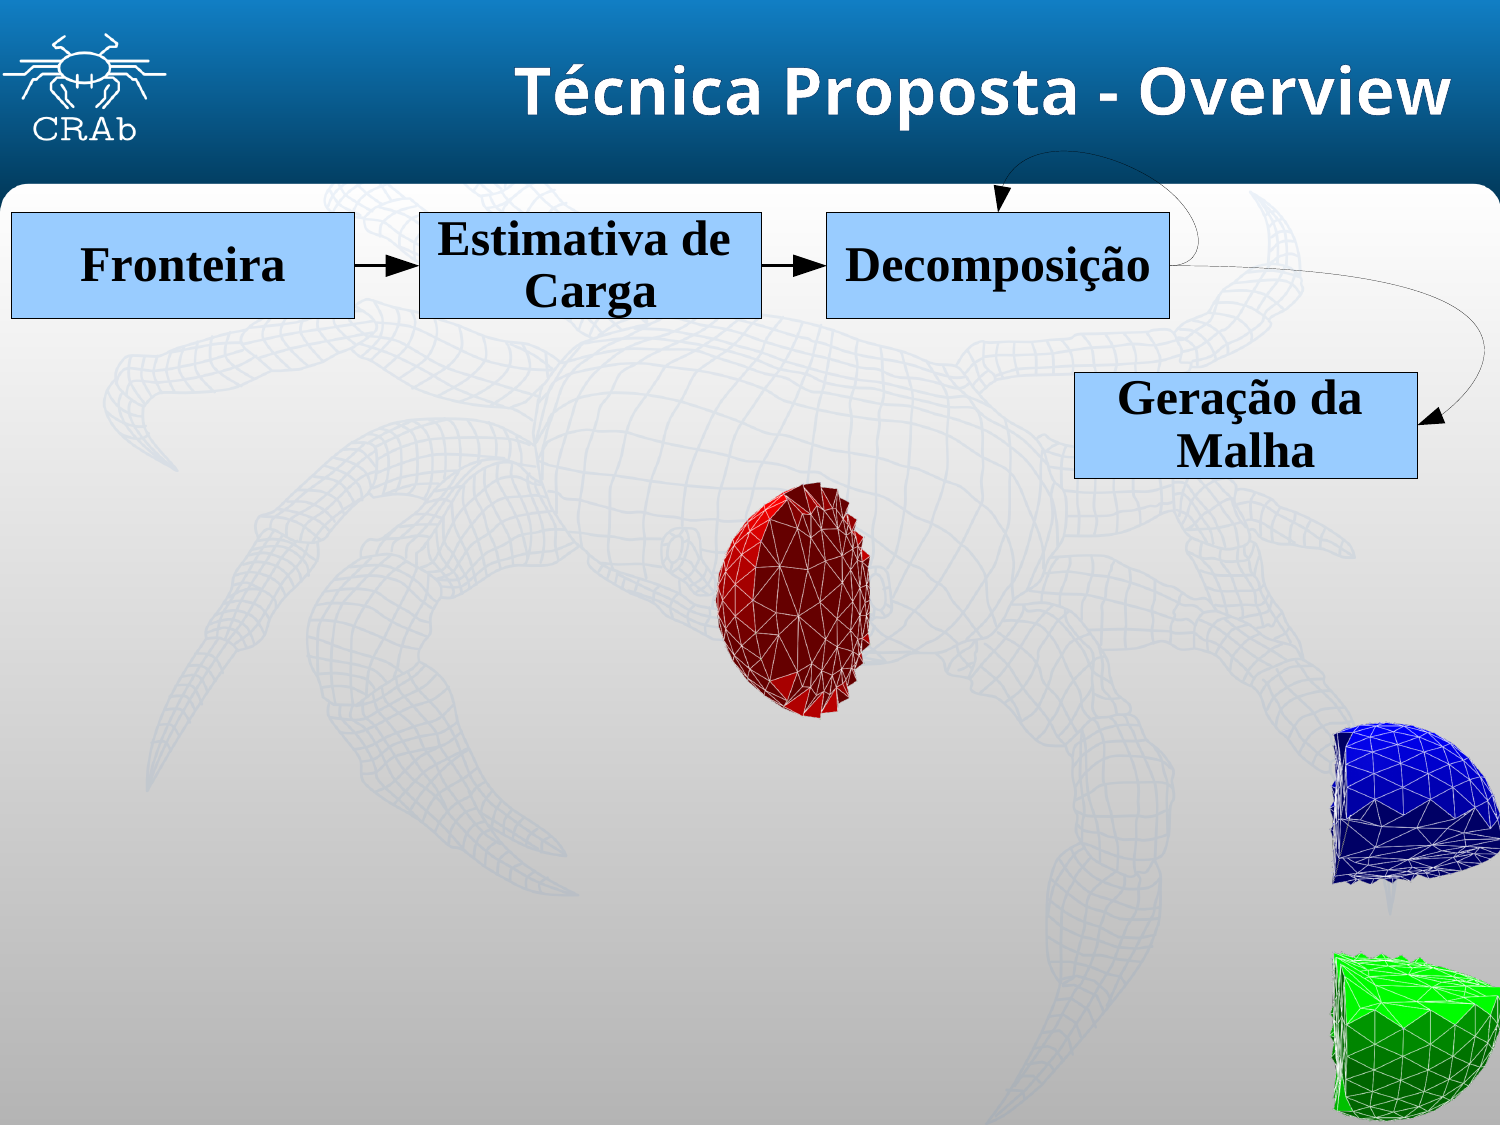

# Técnica Proposta - Overview
Fronteira
Estimativa de
Carga
Decomposição
Geração da
Malha